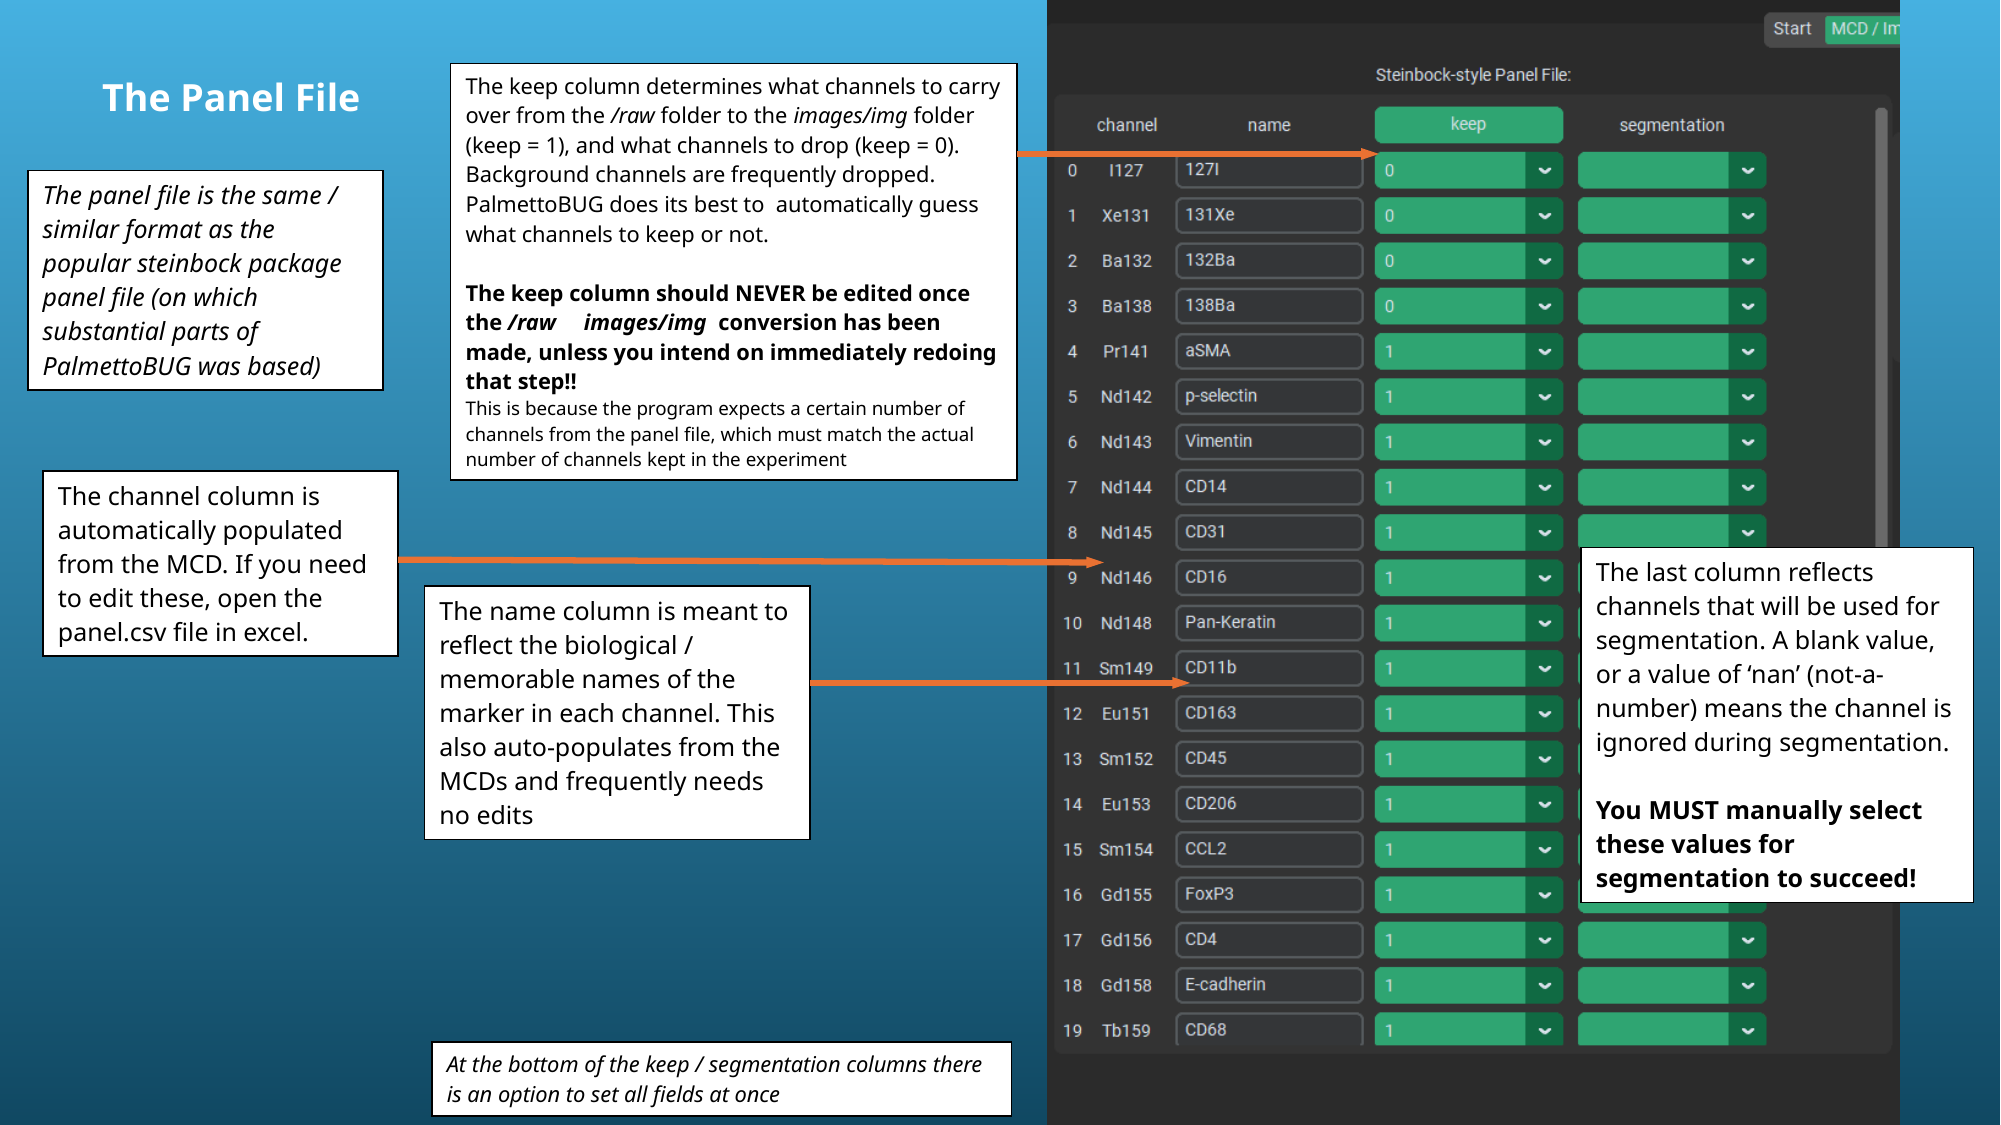

The Panel File
The keep column determines what channels to carry over from the /raw folder to the images/img folder (keep = 1), and what channels to drop (keep = 0). Background channels are frequently dropped. PalmettoBUG does its best to automatically guess what channels to keep or not.
The keep column should NEVER be edited once the /raw  images/img conversion has been made, unless you intend on immediately redoing that step!!
This is because the program expects a certain number of channels from the panel file, which must match the actual number of channels kept in the experiment
The panel file is the same / similar format as the popular steinbock package panel file (on which substantial parts of PalmettoBUG was based)
The channel column is automatically populated from the MCD. If you need to edit these, open the panel.csv file in excel.
The last column reflects channels that will be used for segmentation. A blank value, or a value of ‘nan’ (not-a-number) means the channel is ignored during segmentation.
You MUST manually select these values for segmentation to succeed!
The name column is meant to reflect the biological / memorable names of the marker in each channel. This also auto-populates from the MCDs and frequently needs no edits
At the bottom of the keep / segmentation columns there is an option to set all fields at once